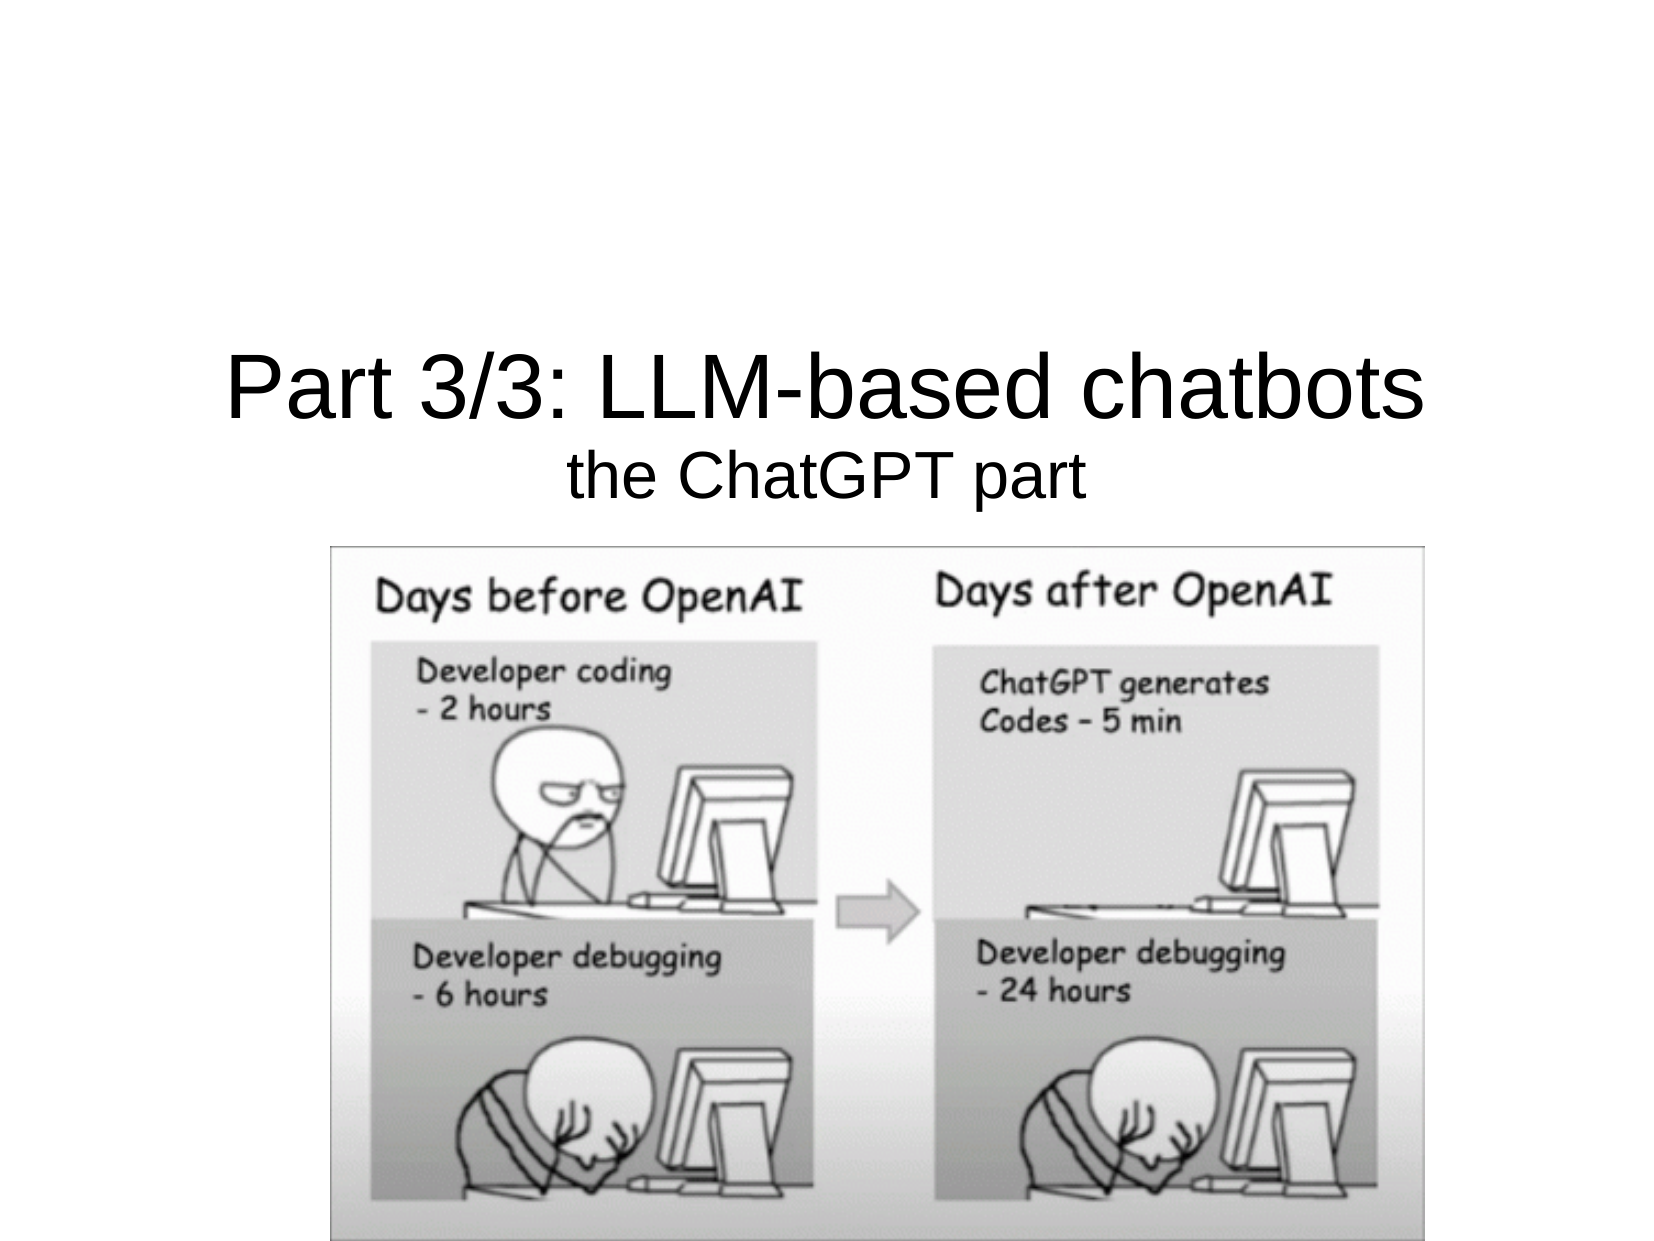

# Part 3/3: LLM-based chatbots the ChatGPT part